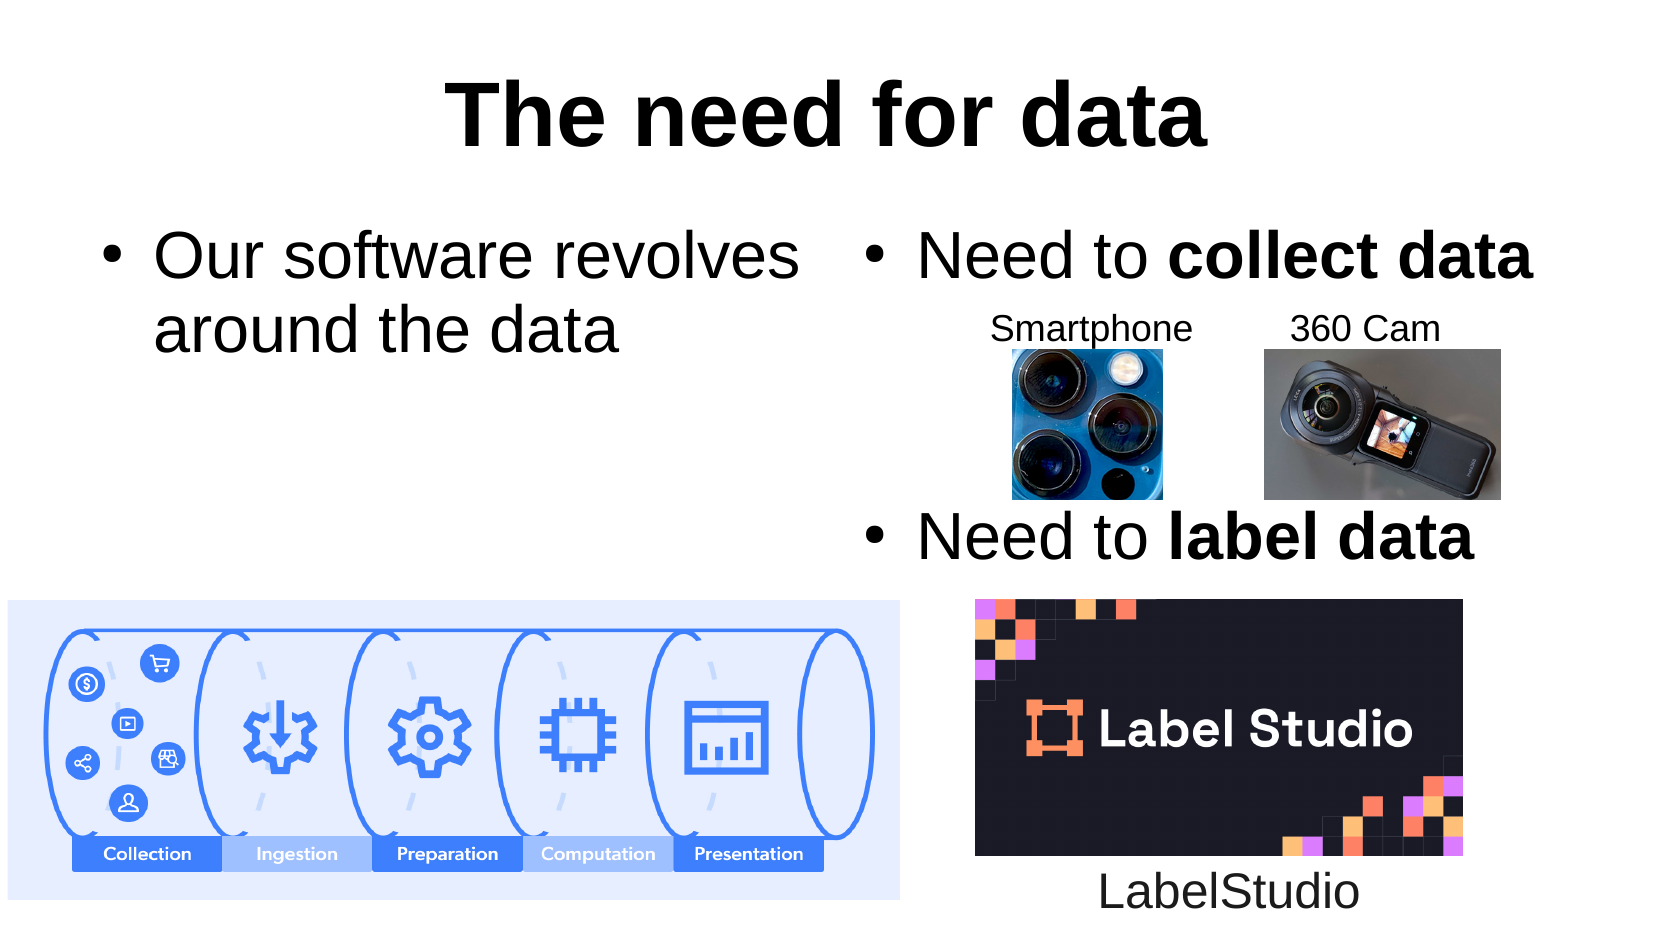

# The need for data
Our software revolves around the data
Need to collect data
Smartphone
360 Cam
Need to label data
LabelStudio